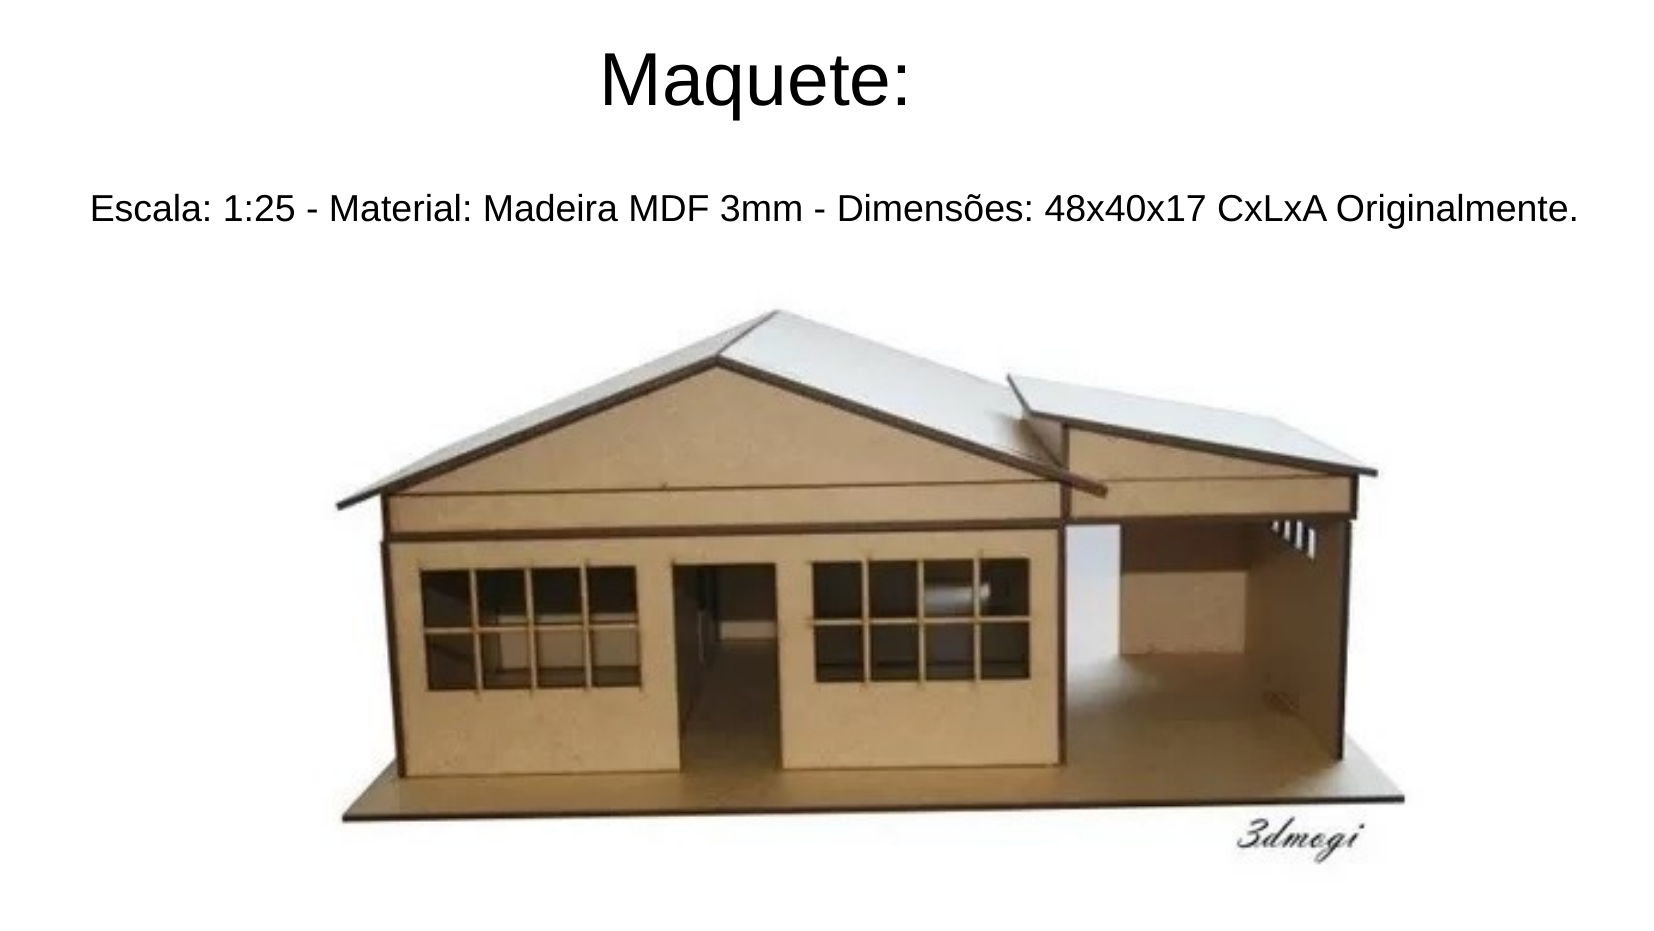

Maquete:
Escala: 1:25 - Material: Madeira MDF 3mm - Dimensões: 48x40x17 CxLxA Originalmente.